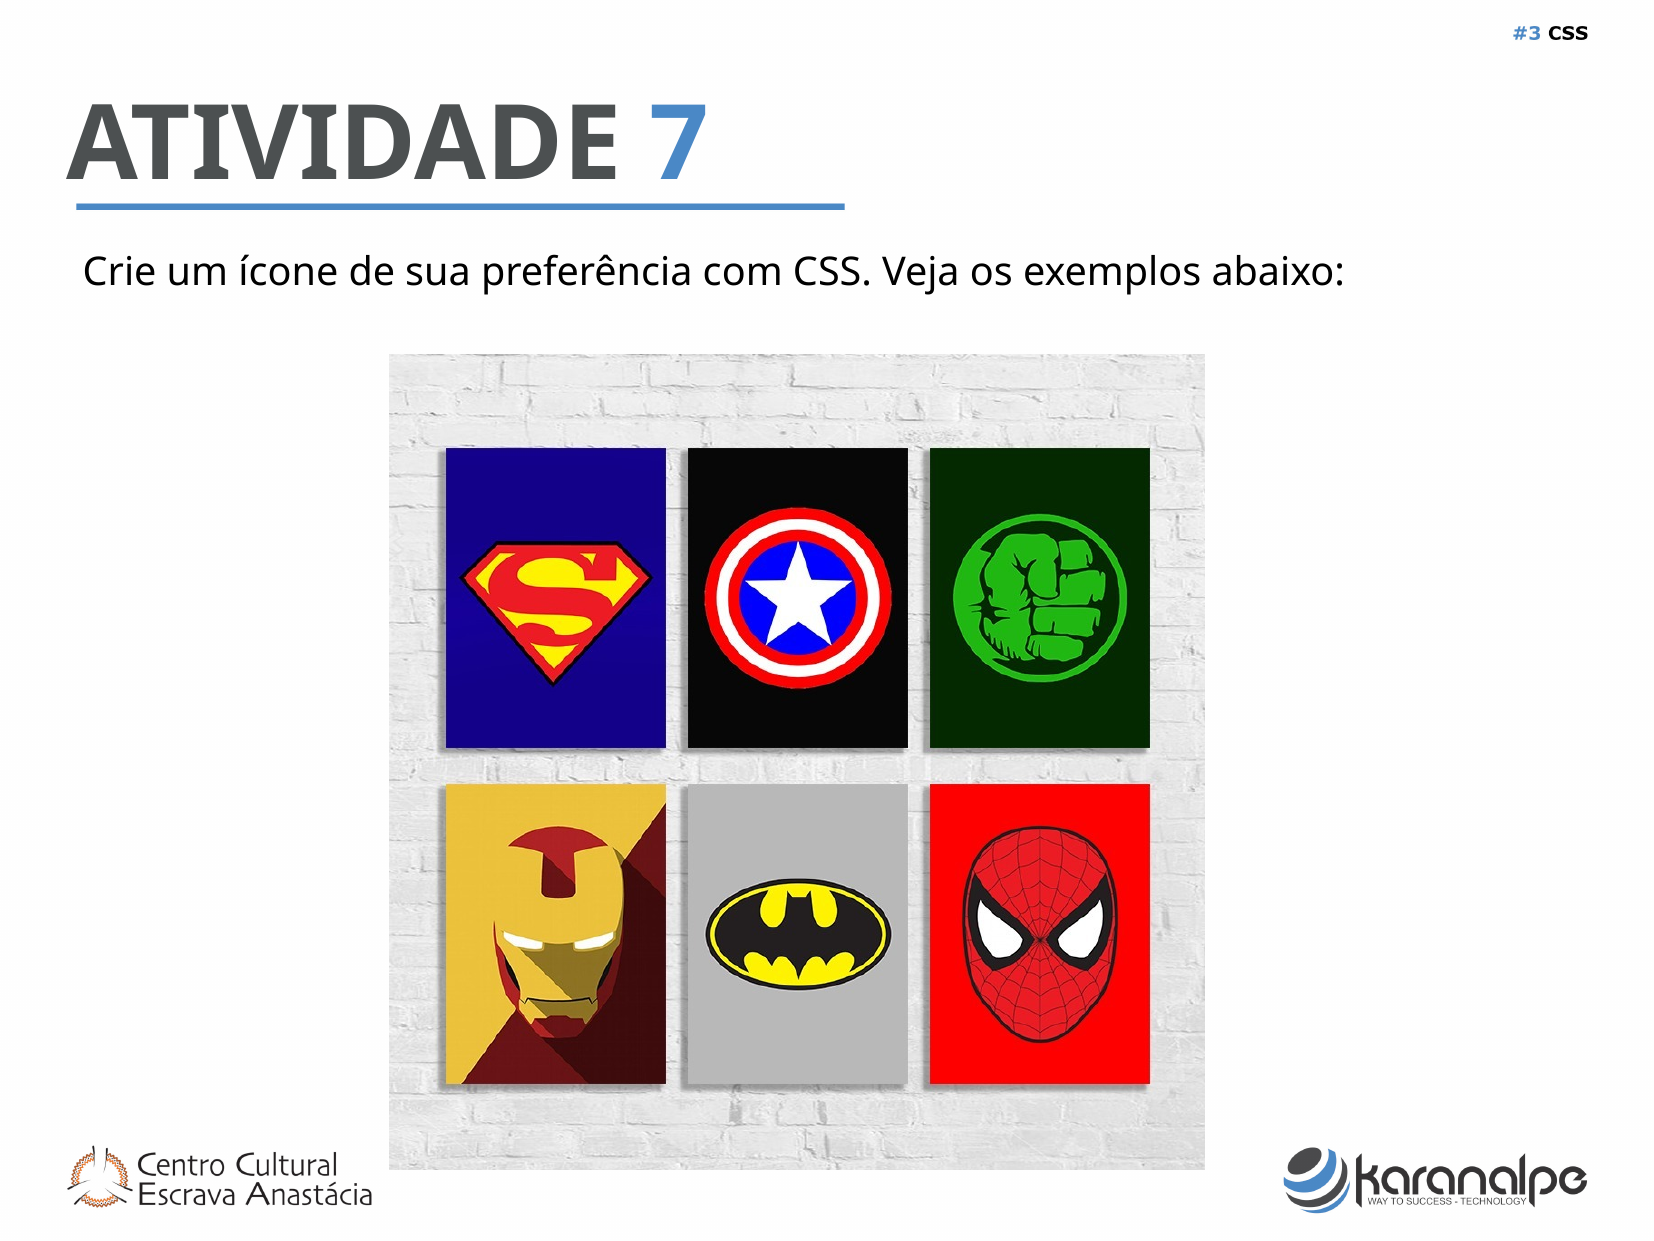

ATIVIDADE 7
# Crie um ícone de sua preferência com CSS. Veja os exemplos abaixo: